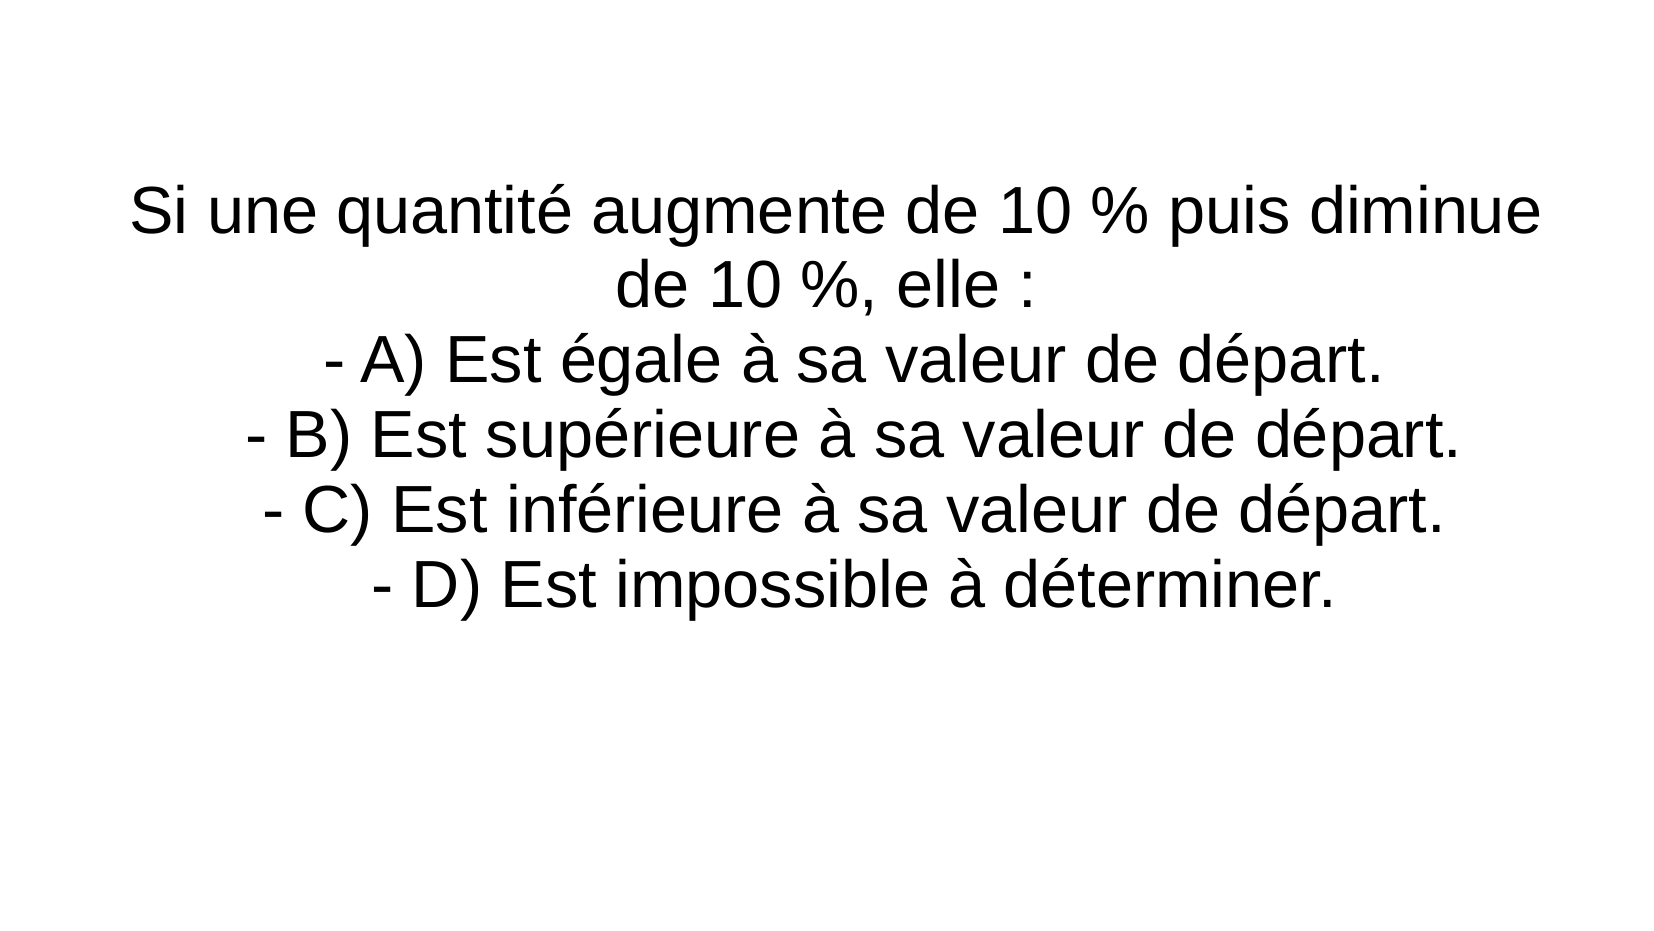

# Si une quantité augmente de 10 % puis diminue de 10 %, elle :
 - A) Est égale à sa valeur de départ.
 - B) Est supérieure à sa valeur de départ.
 - C) Est inférieure à sa valeur de départ.
 - D) Est impossible à déterminer.